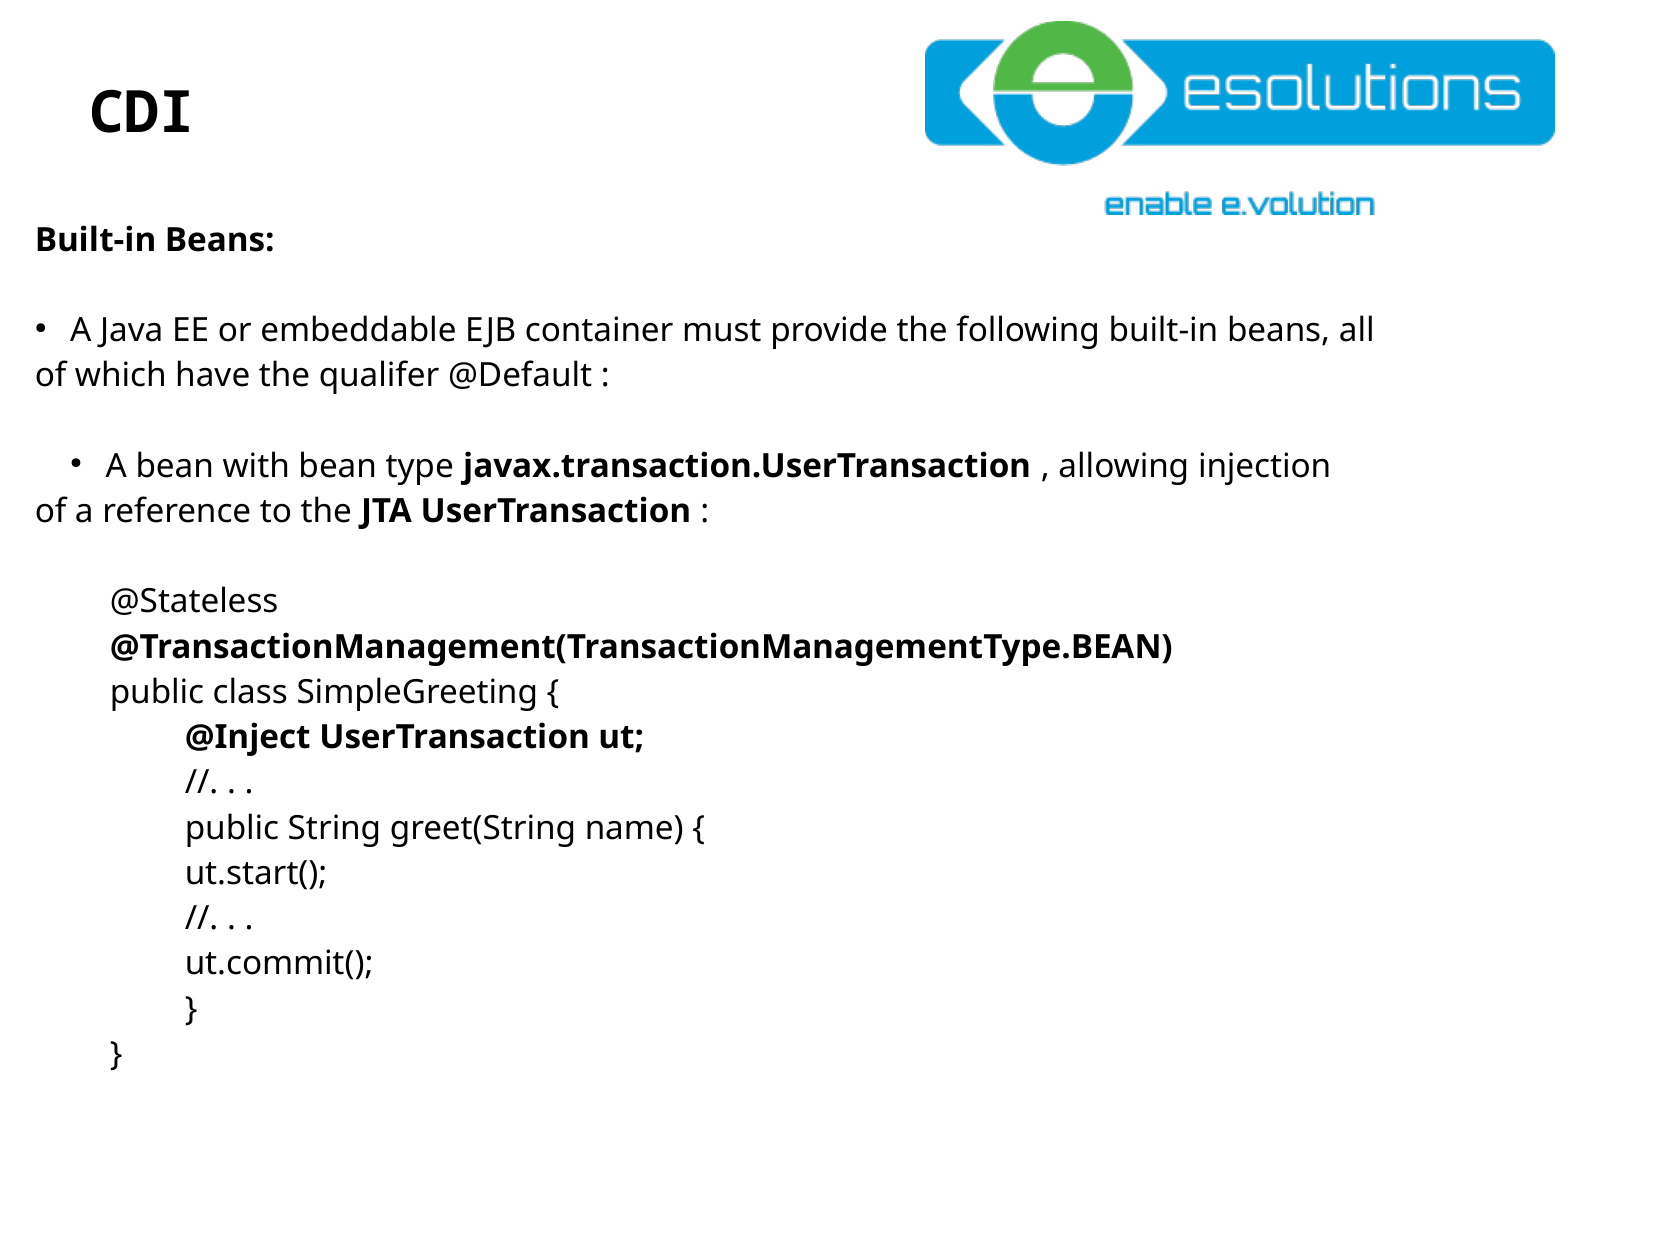

#
CDI
Built-in Beans:
A Java EE or embeddable EJB container must provide the following built-in beans, all
of which have the qualifer @Default :
A bean with bean type javax.transaction.UserTransaction , allowing injection
of a reference to the JTA UserTransaction :
	@Stateless
	@TransactionManagement(TransactionManagementType.BEAN)
	public class SimpleGreeting {
		@Inject UserTransaction ut;
		//. . .
		public String greet(String name) {
		ut.start();
		//. . .
		ut.commit();
		}
	}